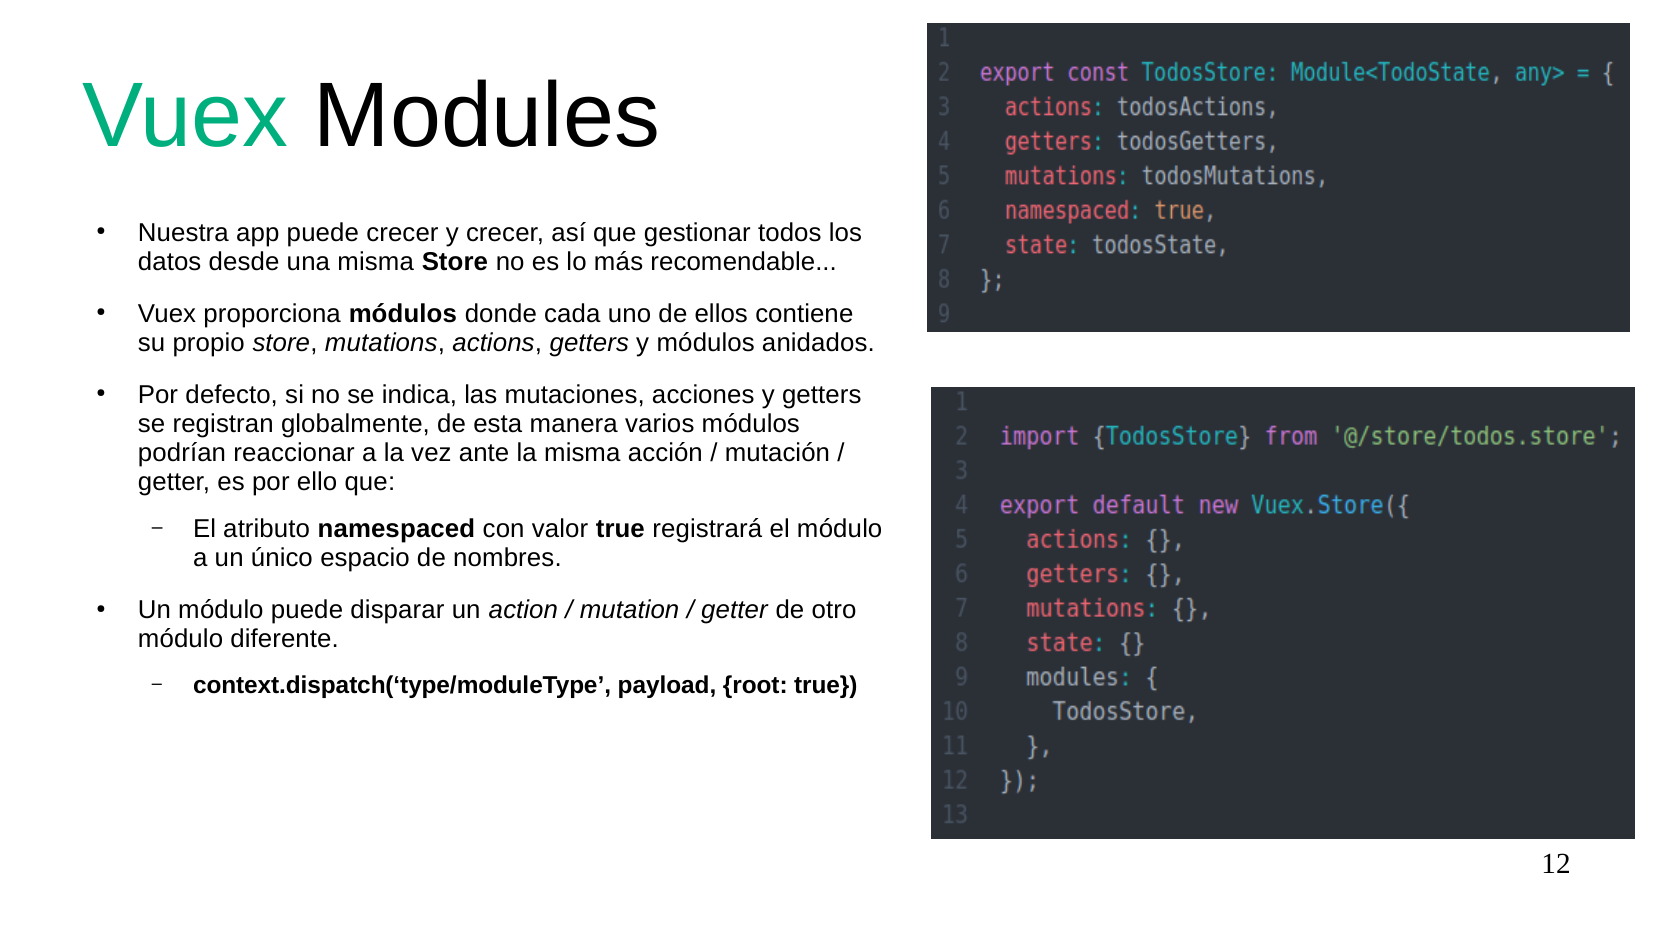

# Vuex Modules
Nuestra app puede crecer y crecer, así que gestionar todos los datos desde una misma Store no es lo más recomendable...
Vuex proporciona módulos donde cada uno de ellos contiene su propio store, mutations, actions, getters y módulos anidados.
Por defecto, si no se indica, las mutaciones, acciones y getters se registran globalmente, de esta manera varios módulos podrían reaccionar a la vez ante la misma acción / mutación / getter, es por ello que:
El atributo namespaced con valor true registrará el módulo a un único espacio de nombres.
Un módulo puede disparar un action / mutation / getter de otro módulo diferente.
context.dispatch(‘type/moduleType’, payload, {root: true})
12